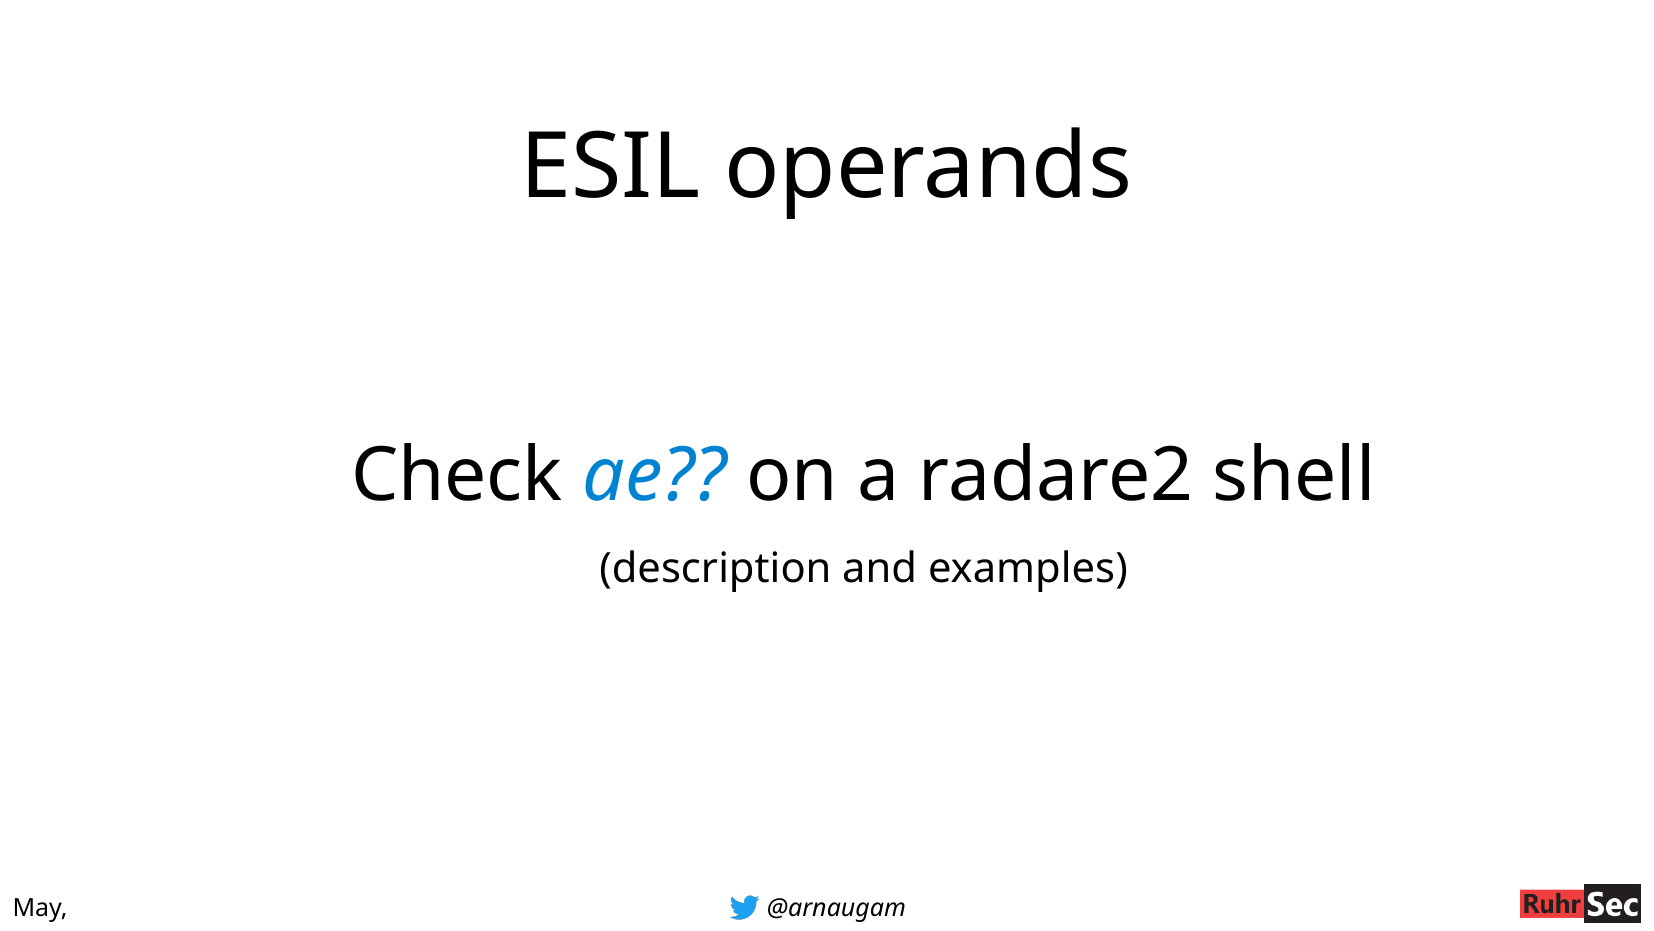

# ESIL operands
Check ae?? on a radare2 shell
(description and examples)